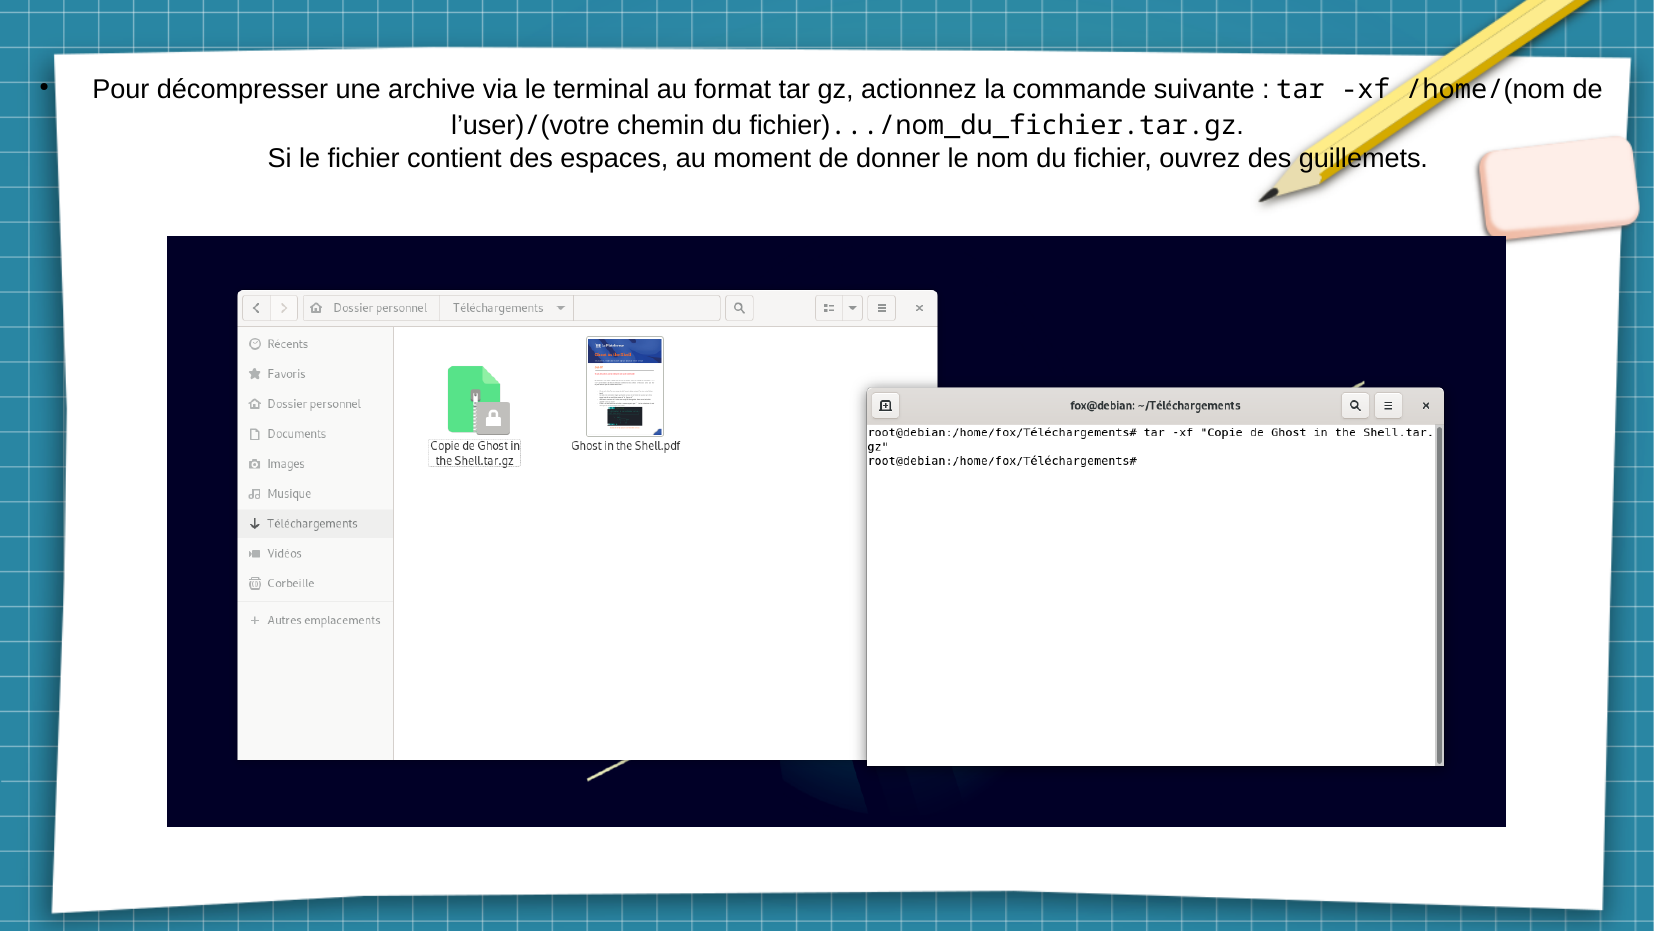

# Pour décompresser une archive via le terminal au format tar gz, actionnez la commande suivante : tar -xf /home/(nom de l’user)/(votre chemin du fichier).../nom_du_fichier.tar.gz. Si le fichier contient des espaces, au moment de donner le nom du fichier, ouvrez des guillemets.